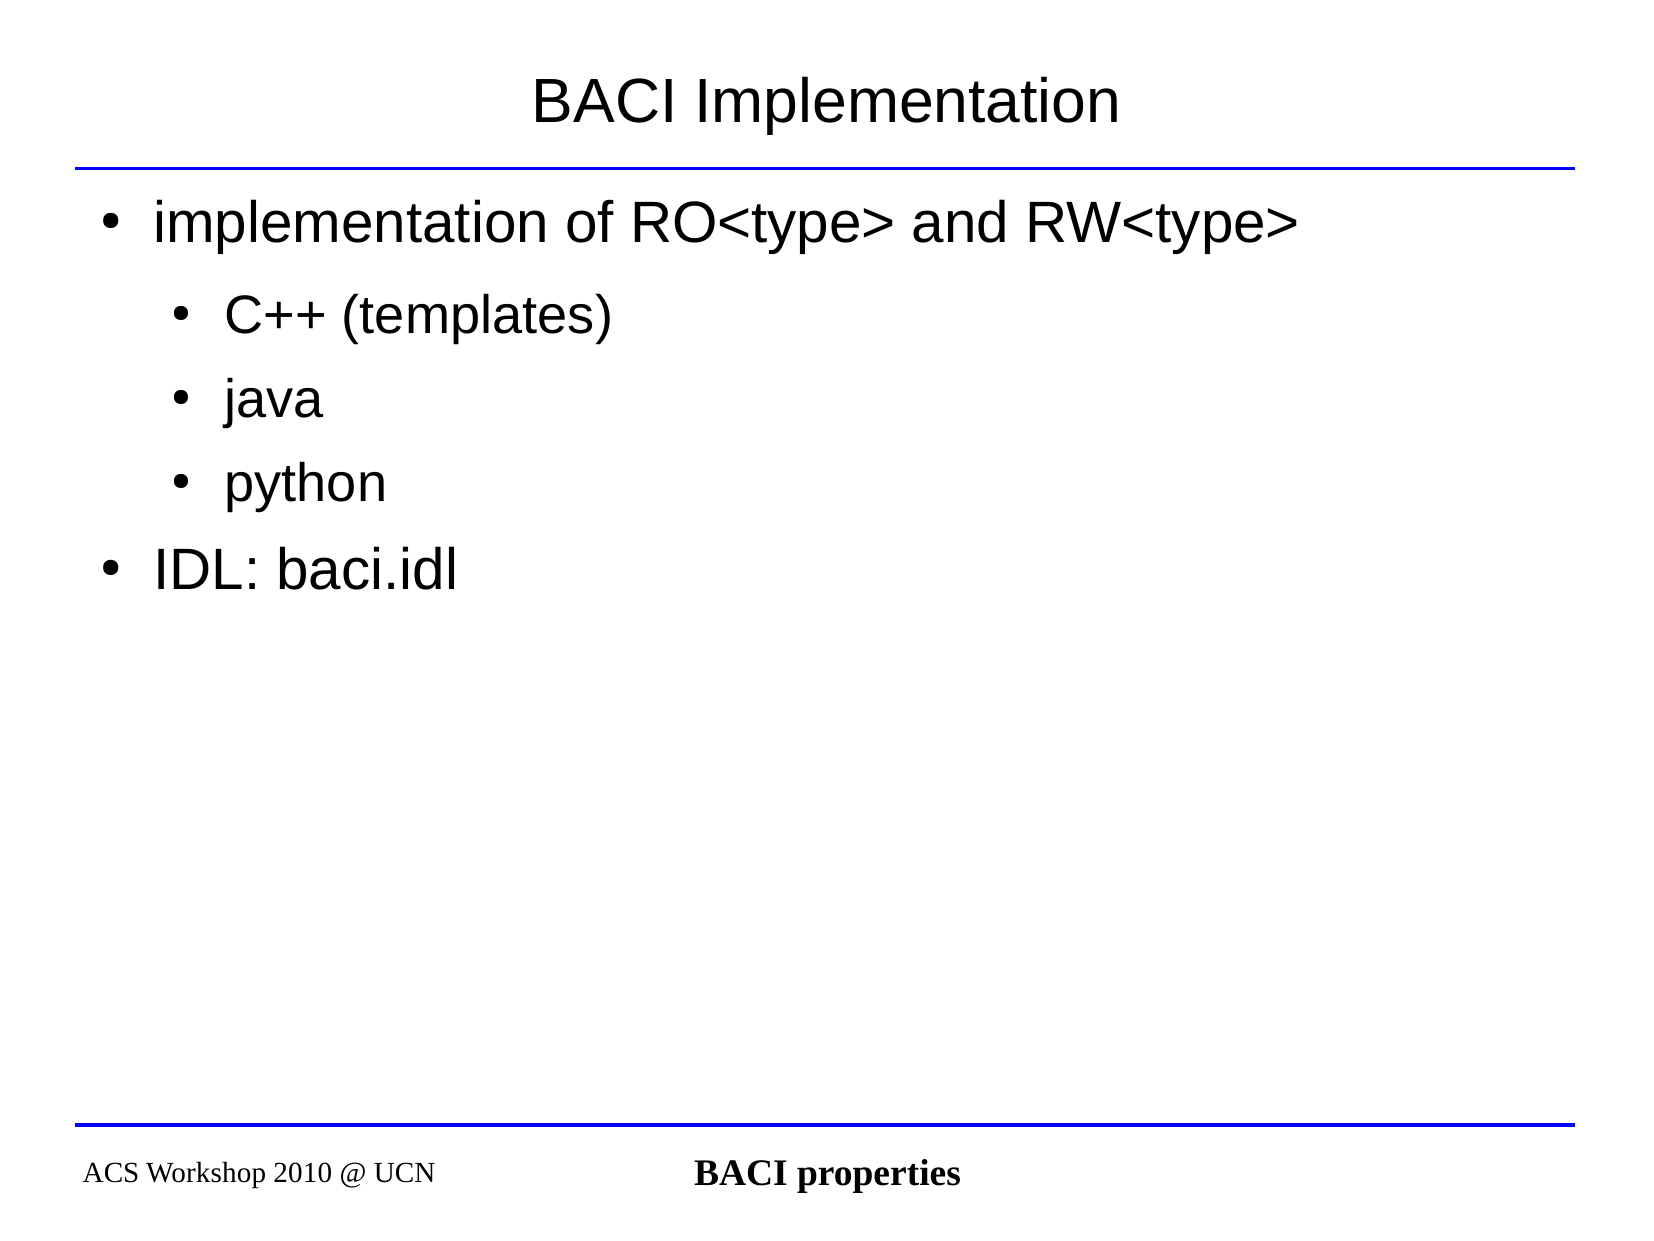

# BACI Implementation
implementation of RO<type> and RW<type>
C++ (templates)
java
python
IDL: baci.idl